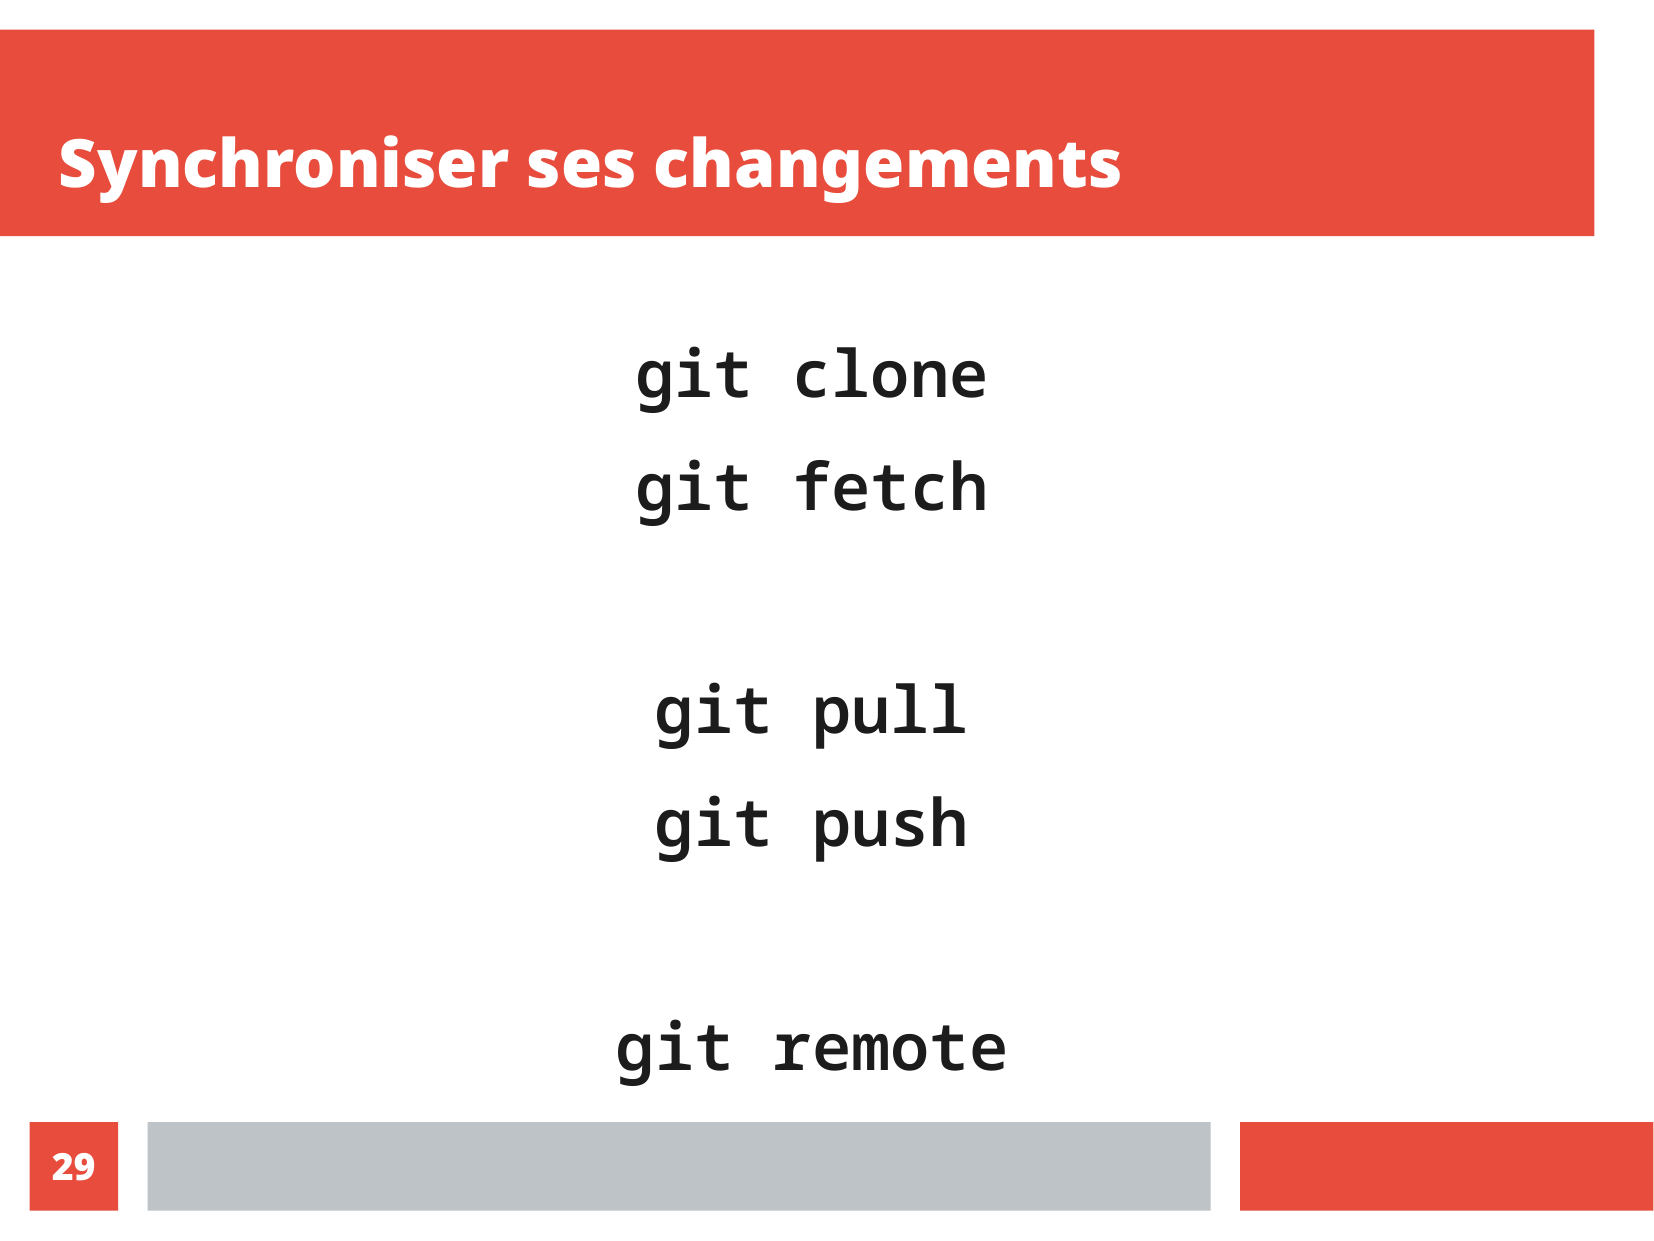

# Synchroniser ses changements
git clone
git fetch
git pull
git push
git remote
29